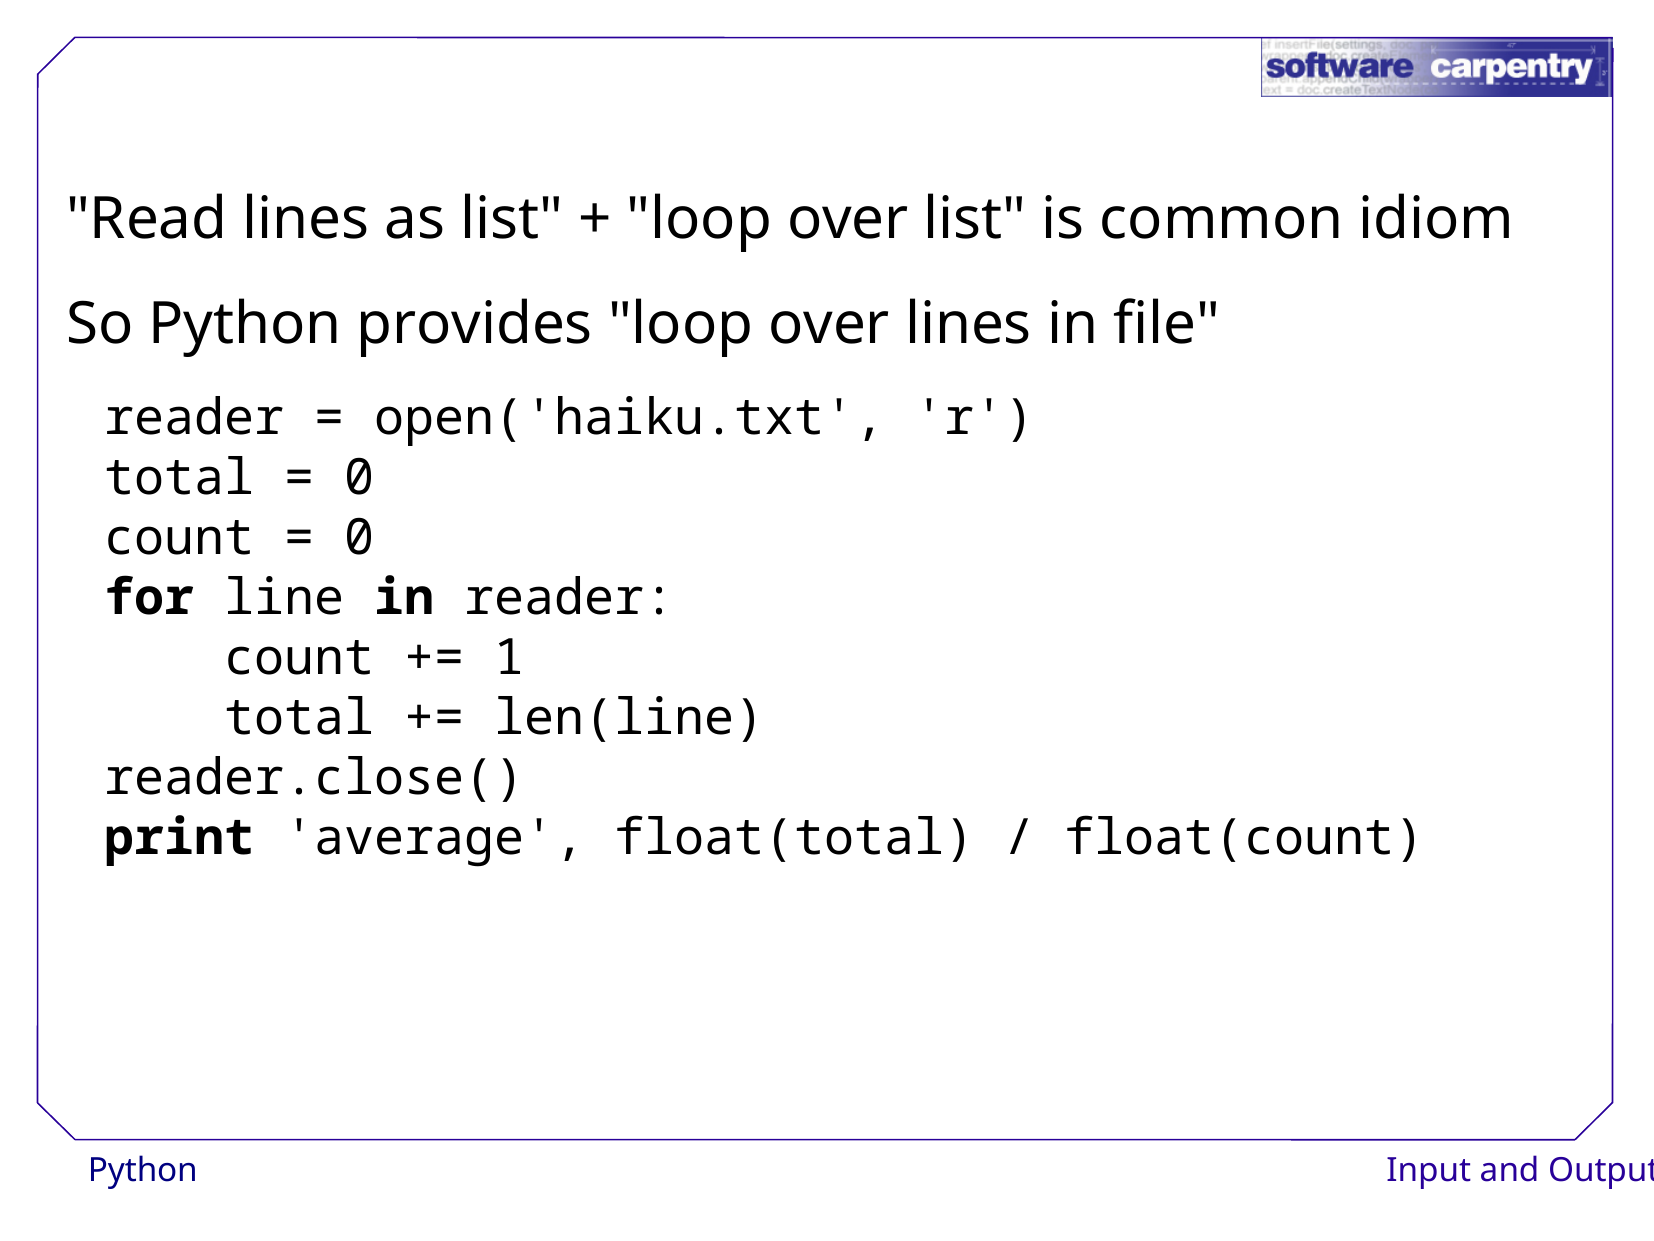

"Read lines as list" + "loop over list" is common idiom
So Python provides "loop over lines in file"
reader = open('haiku.txt', 'r')
total = 0
count = 0
for line in reader:
 count += 1
 total += len(line)
reader.close()
print 'average', float(total) / float(count)